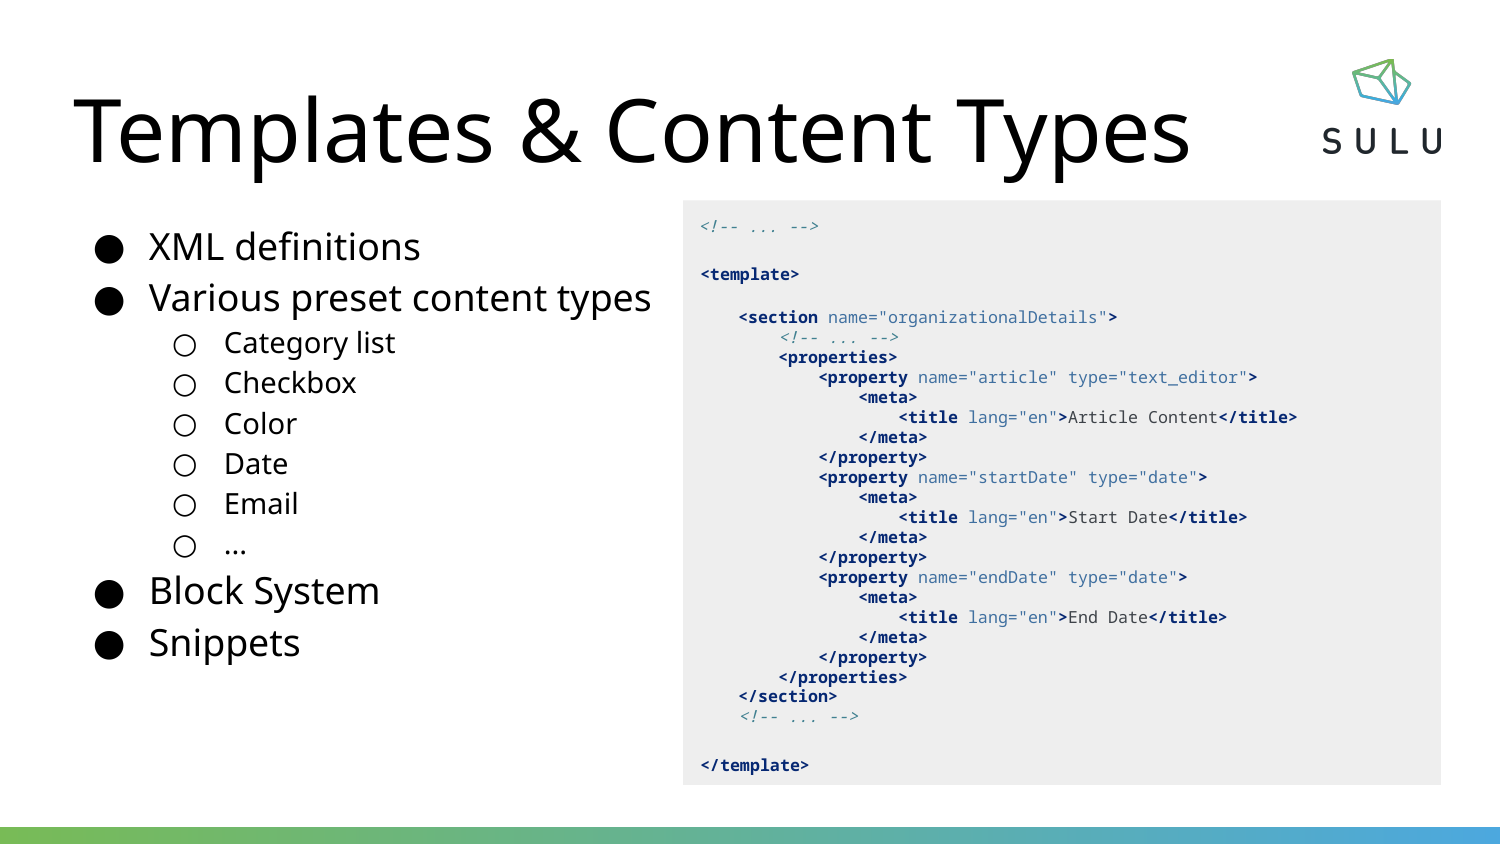

# Templates & Content Types
<!-- ... -->
<template>
 <section name="organizationalDetails">
 <!-- ... -->
 <properties>
 <property name="article" type="text_editor">
 <meta>
 <title lang="en">Article Content</title>
 </meta>
 </property>
 <property name="startDate" type="date">
 <meta>
 <title lang="en">Start Date</title>
 </meta>
 </property>
 <property name="endDate" type="date">
 <meta>
 <title lang="en">End Date</title>
 </meta>
 </property>
 </properties>
 </section>
 <!-- ... -->
</template>
XML definitions
Various preset content types
Category list
Checkbox
Color
Date
Email
...
Block System
Snippets